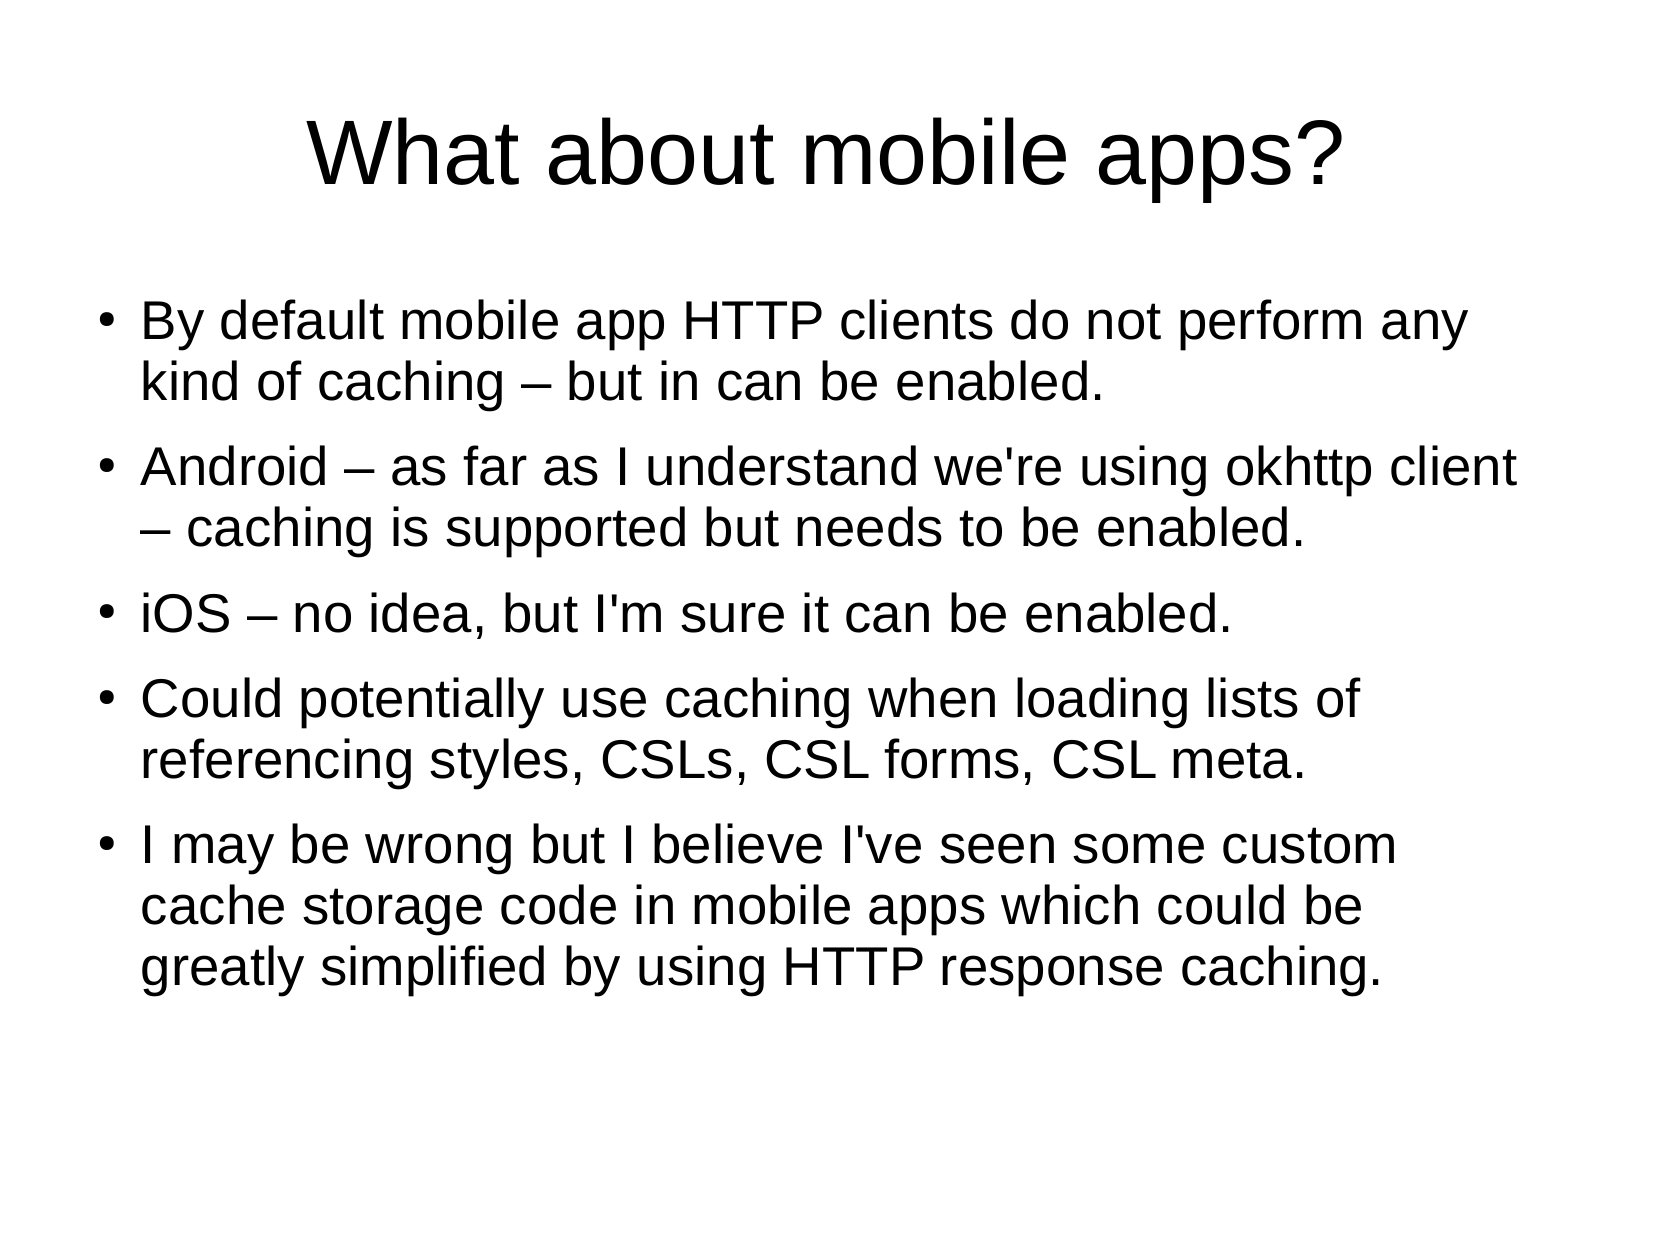

# What about mobile apps?
By default mobile app HTTP clients do not perform any kind of caching – but in can be enabled.
Android – as far as I understand we're using okhttp client – caching is supported but needs to be enabled.
iOS – no idea, but I'm sure it can be enabled.
Could potentially use caching when loading lists of referencing styles, CSLs, CSL forms, CSL meta.
I may be wrong but I believe I've seen some custom cache storage code in mobile apps which could be greatly simplified by using HTTP response caching.